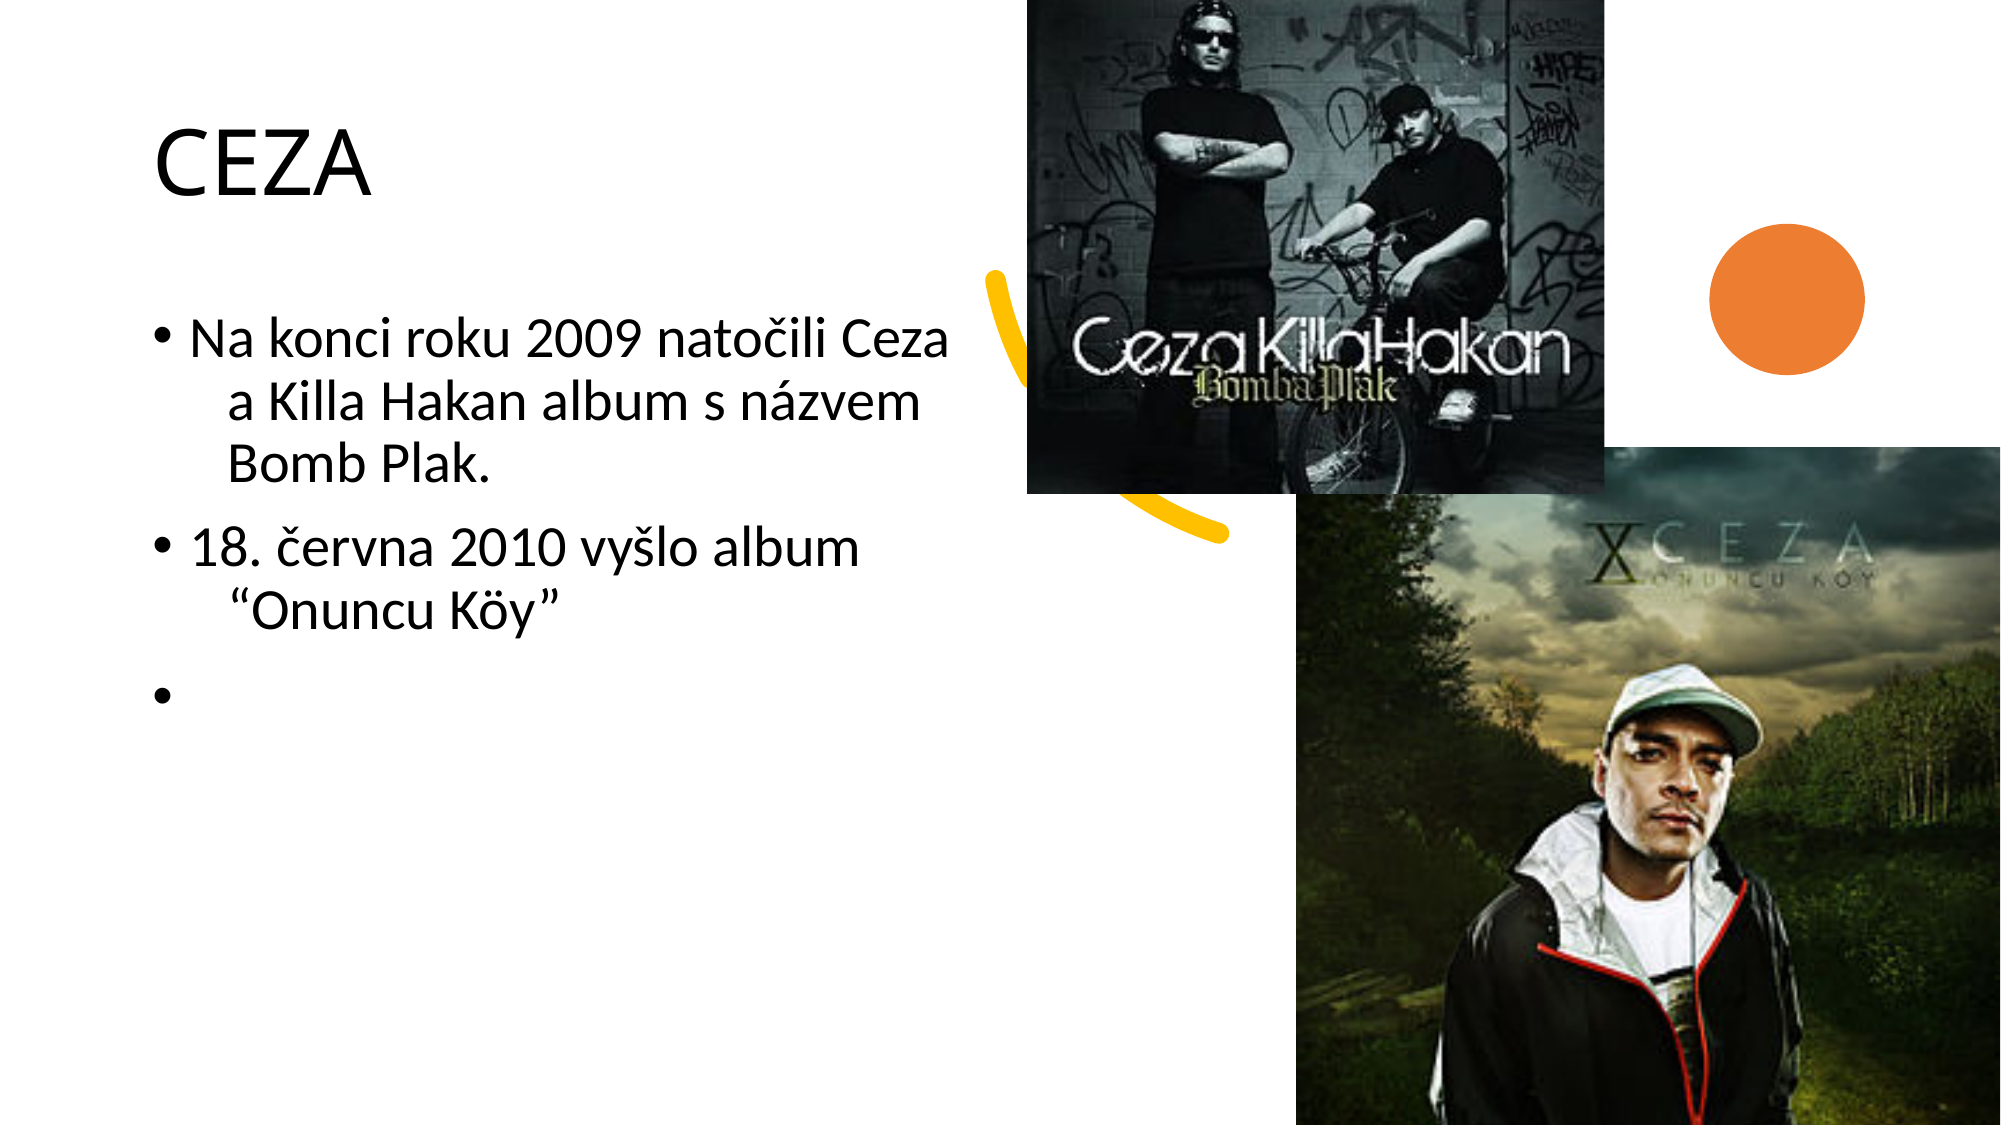

# CEZA
Na konci roku 2009 natočili Ceza a Killa Hakan album s názvem Bomb Plak.
18. června 2010 vyšlo album “Onuncu Köy”